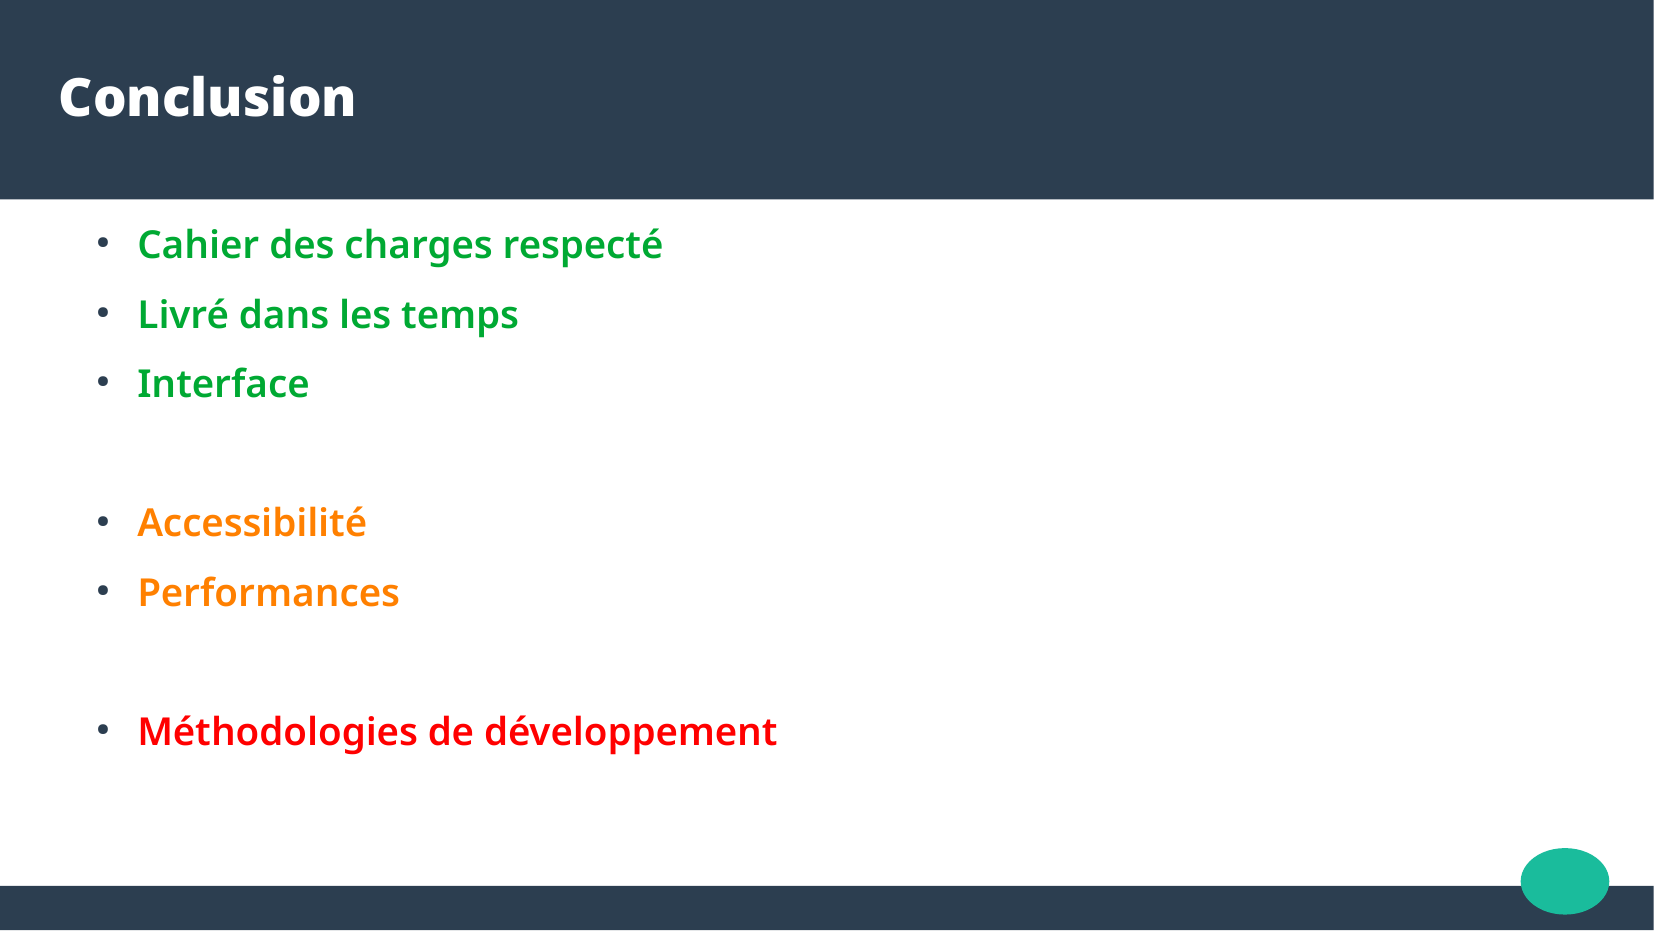

# Conclusion
Cahier des charges respecté
Livré dans les temps
Interface
Accessibilité
Performances
Méthodologies de développement